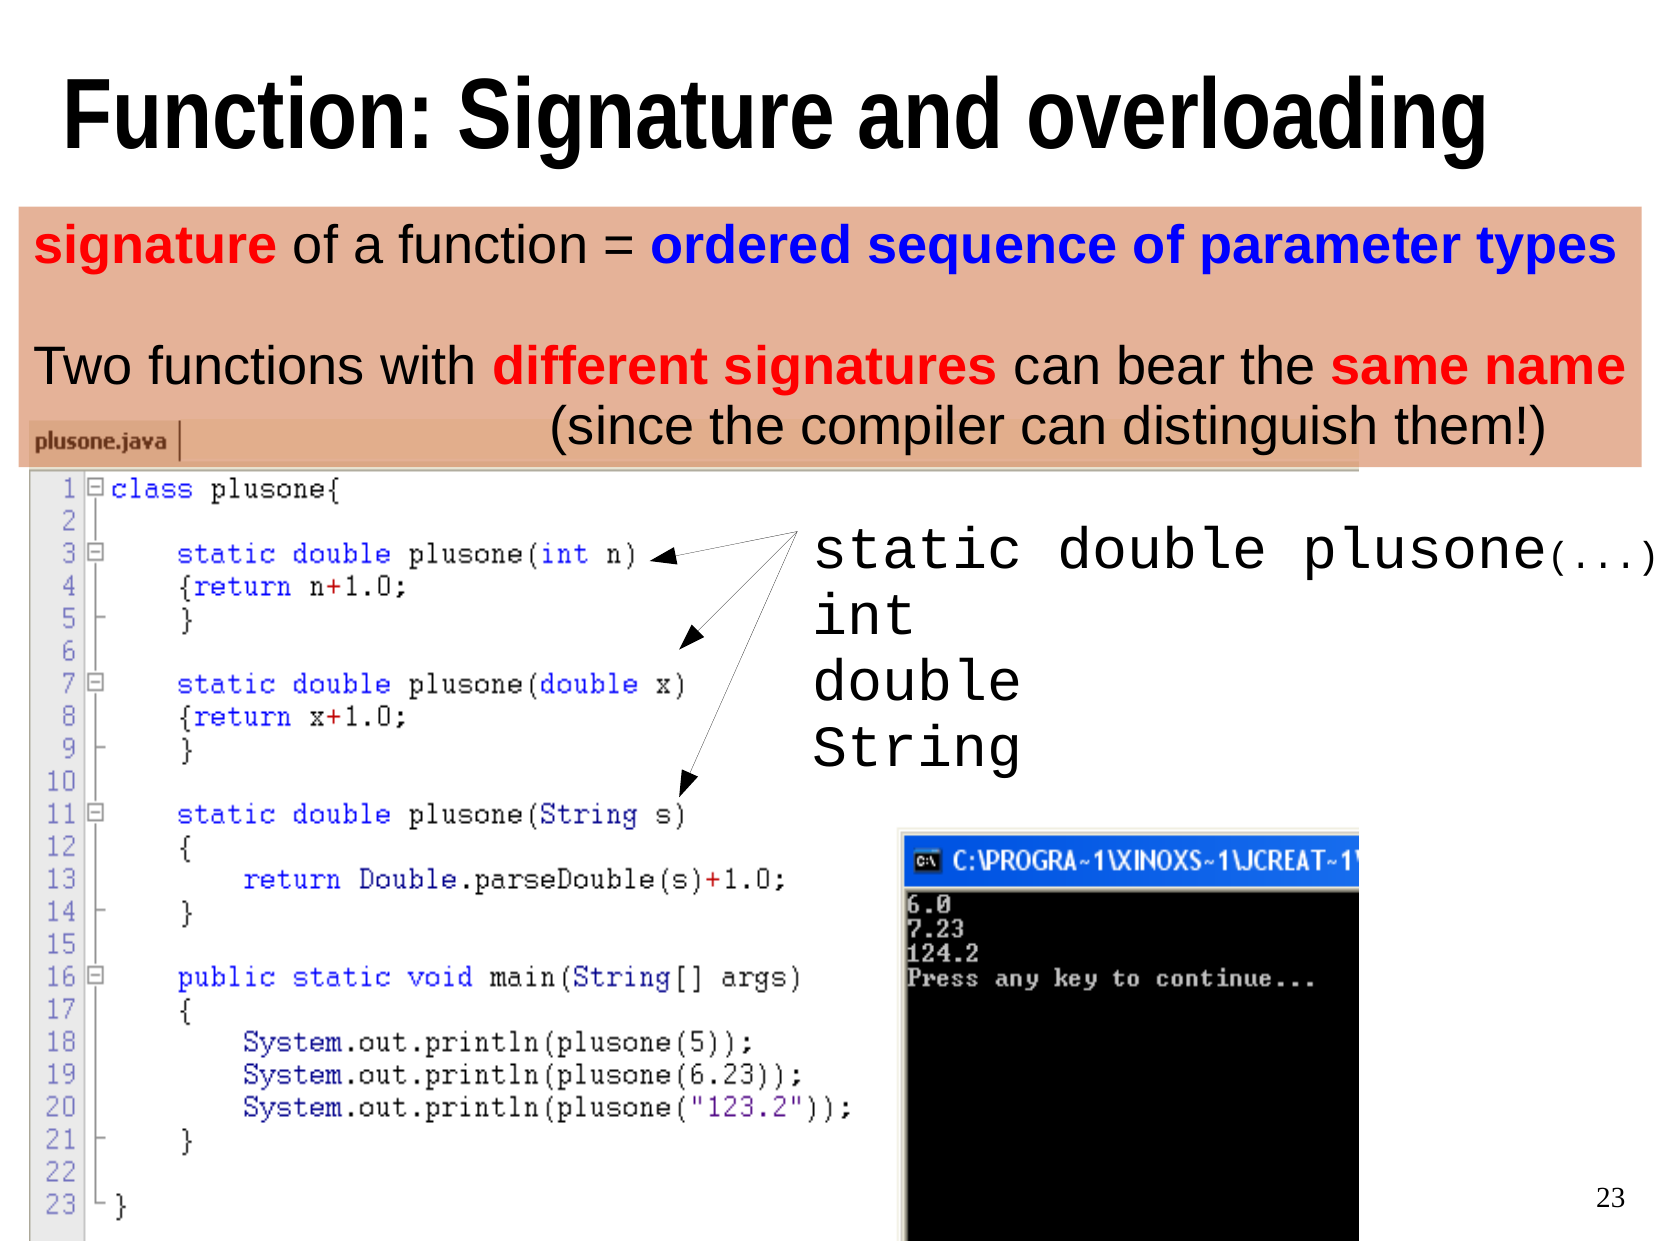

Function: Signature and overloading
signature of a function = ordered sequence of parameter types
Two functions with different signatures can bear the same name
							(since the compiler can distinguish them!)
static double plusone(...)
int
double
String